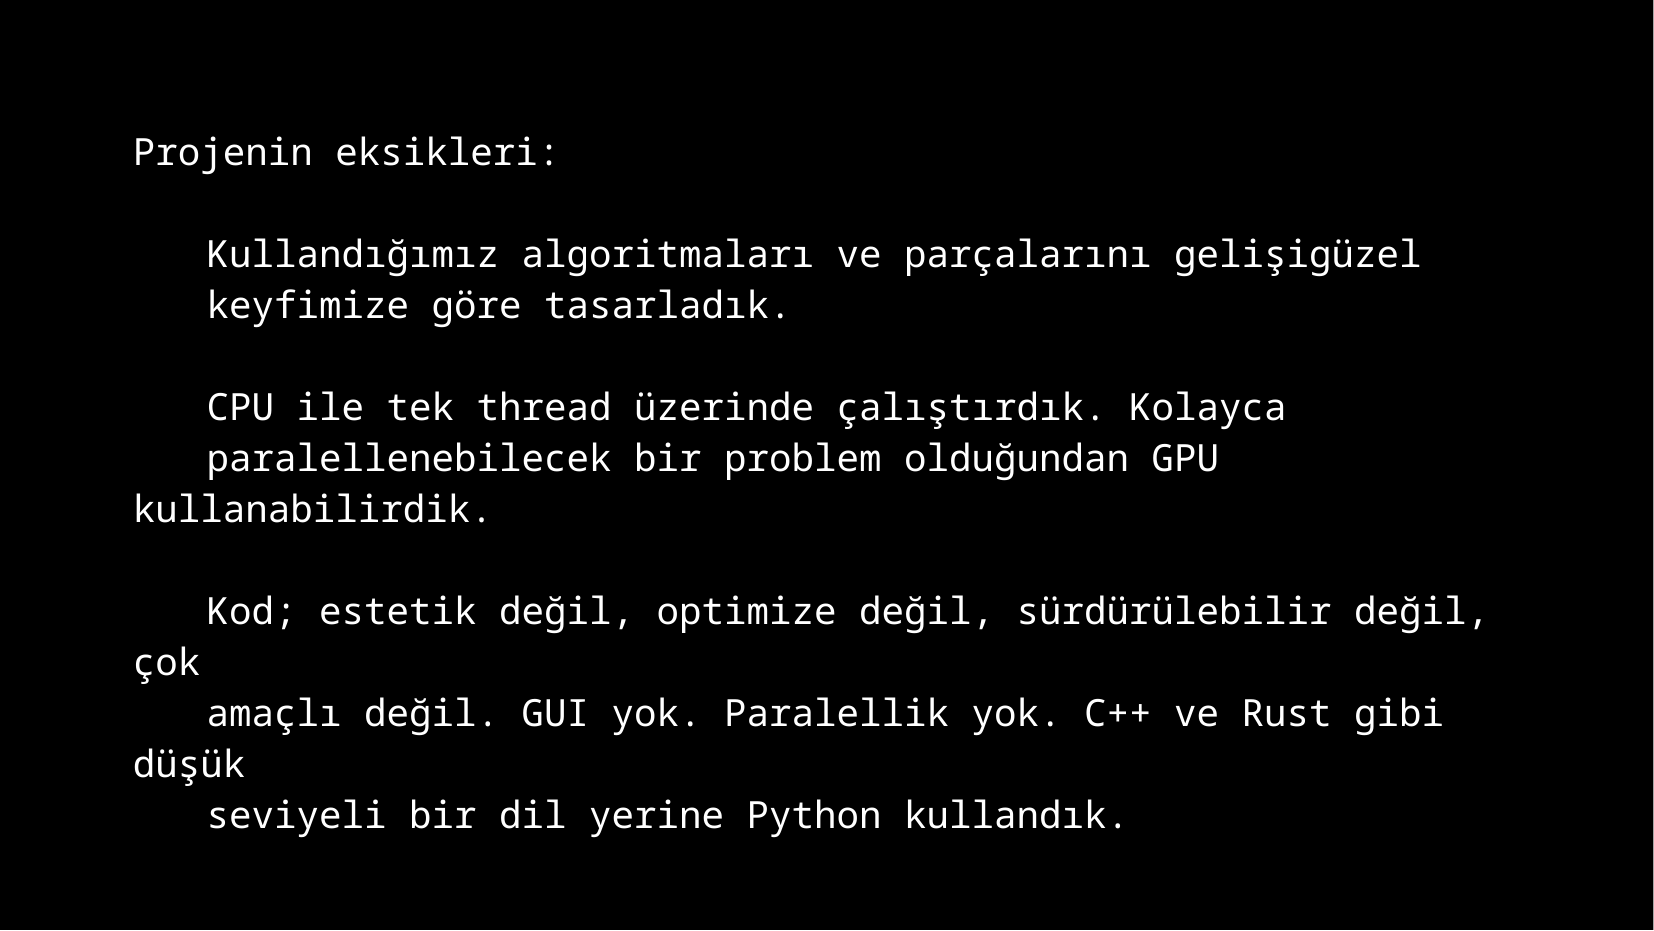

Projenin eksikleri:
	Kullandığımız algoritmaları ve parçalarını gelişigüzel
	keyfimize göre tasarladık.
	CPU ile tek thread üzerinde çalıştırdık. Kolayca
	paralellenebilecek bir problem olduğundan GPU kullanabilirdik.
	Kod; estetik değil, optimize değil, sürdürülebilir değil, çok
	amaçlı değil. GUI yok. Paralellik yok. C++ ve Rust gibi düşük
	seviyeli bir dil yerine Python kullandık.